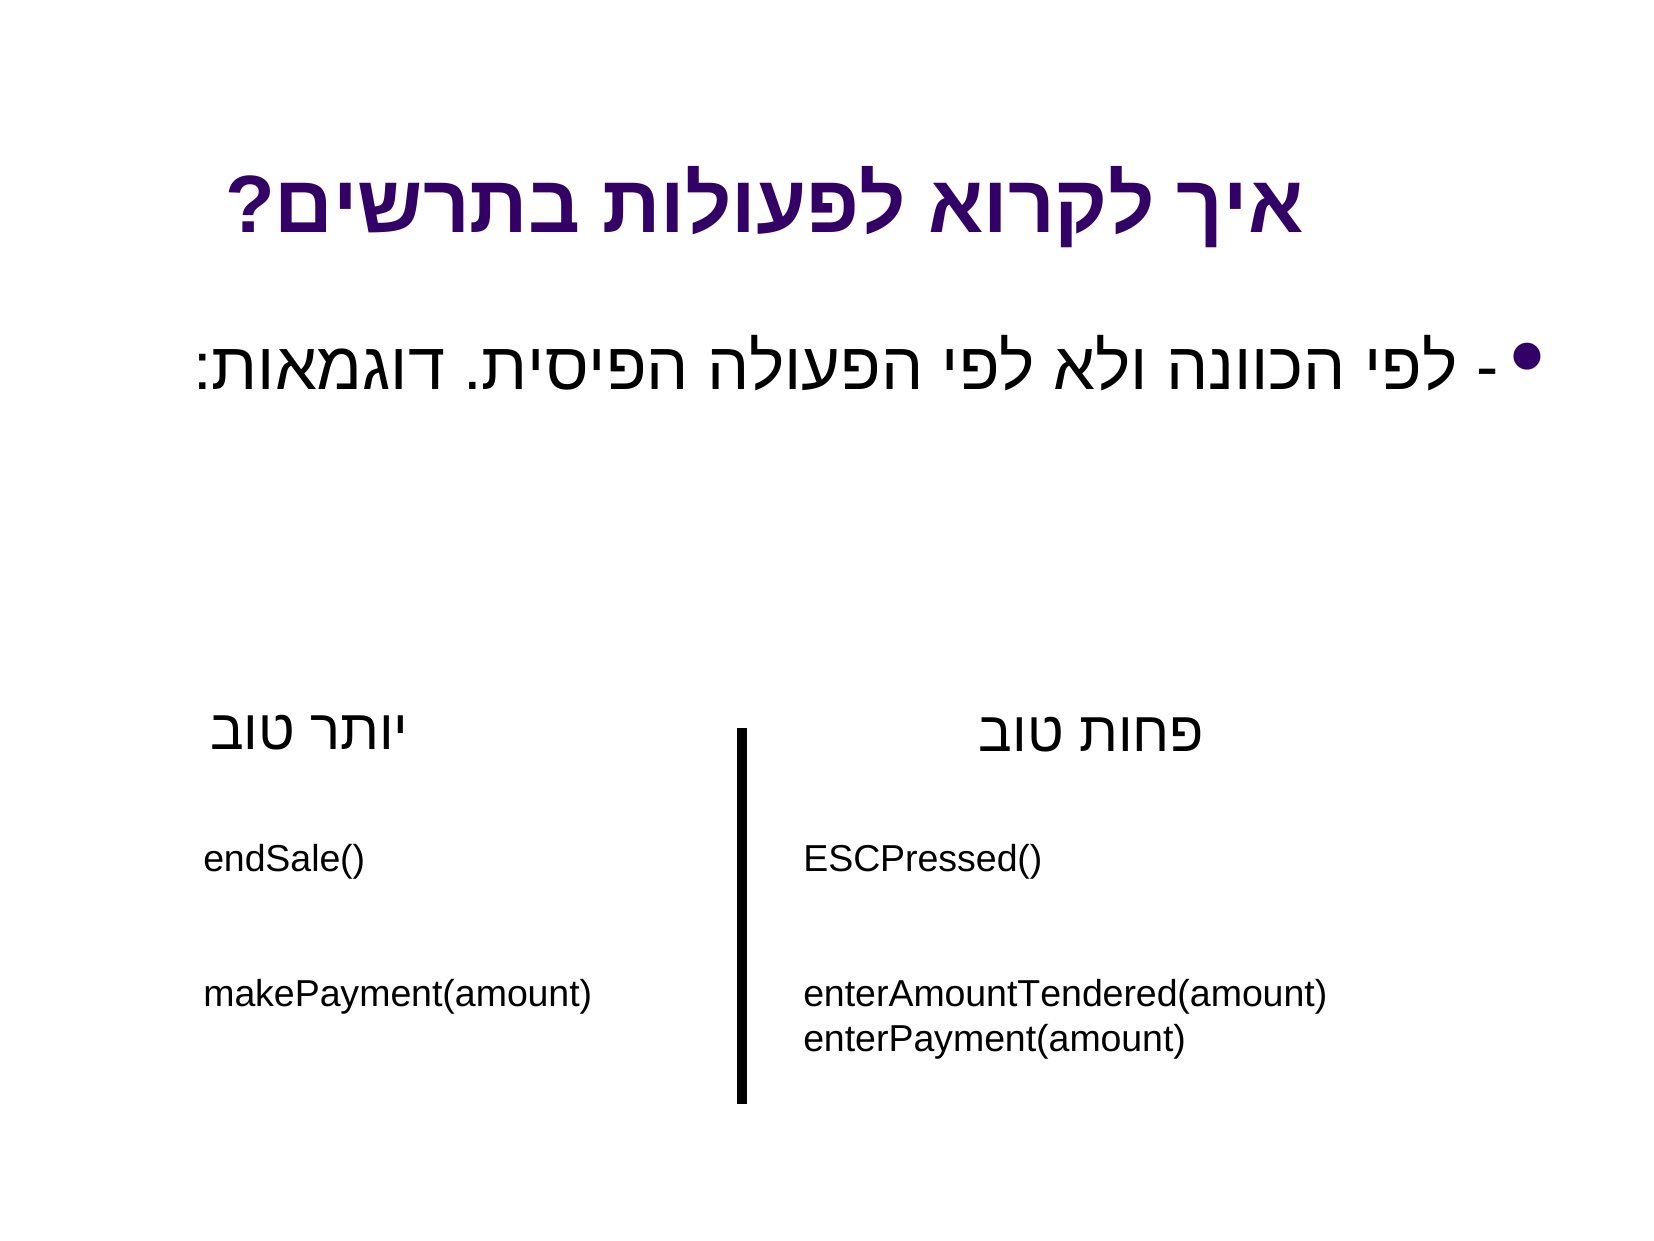

# איך לקרוא לפעולות בתרשים?
- לפי הכוונה ולא לפי הפעולה הפיסית. דוגמאות:
יותר טוב
פחות טוב
endSale()			ESCPressed()
makePayment(amount)		enterAmountTendered(amount)
				enterPayment(amount)